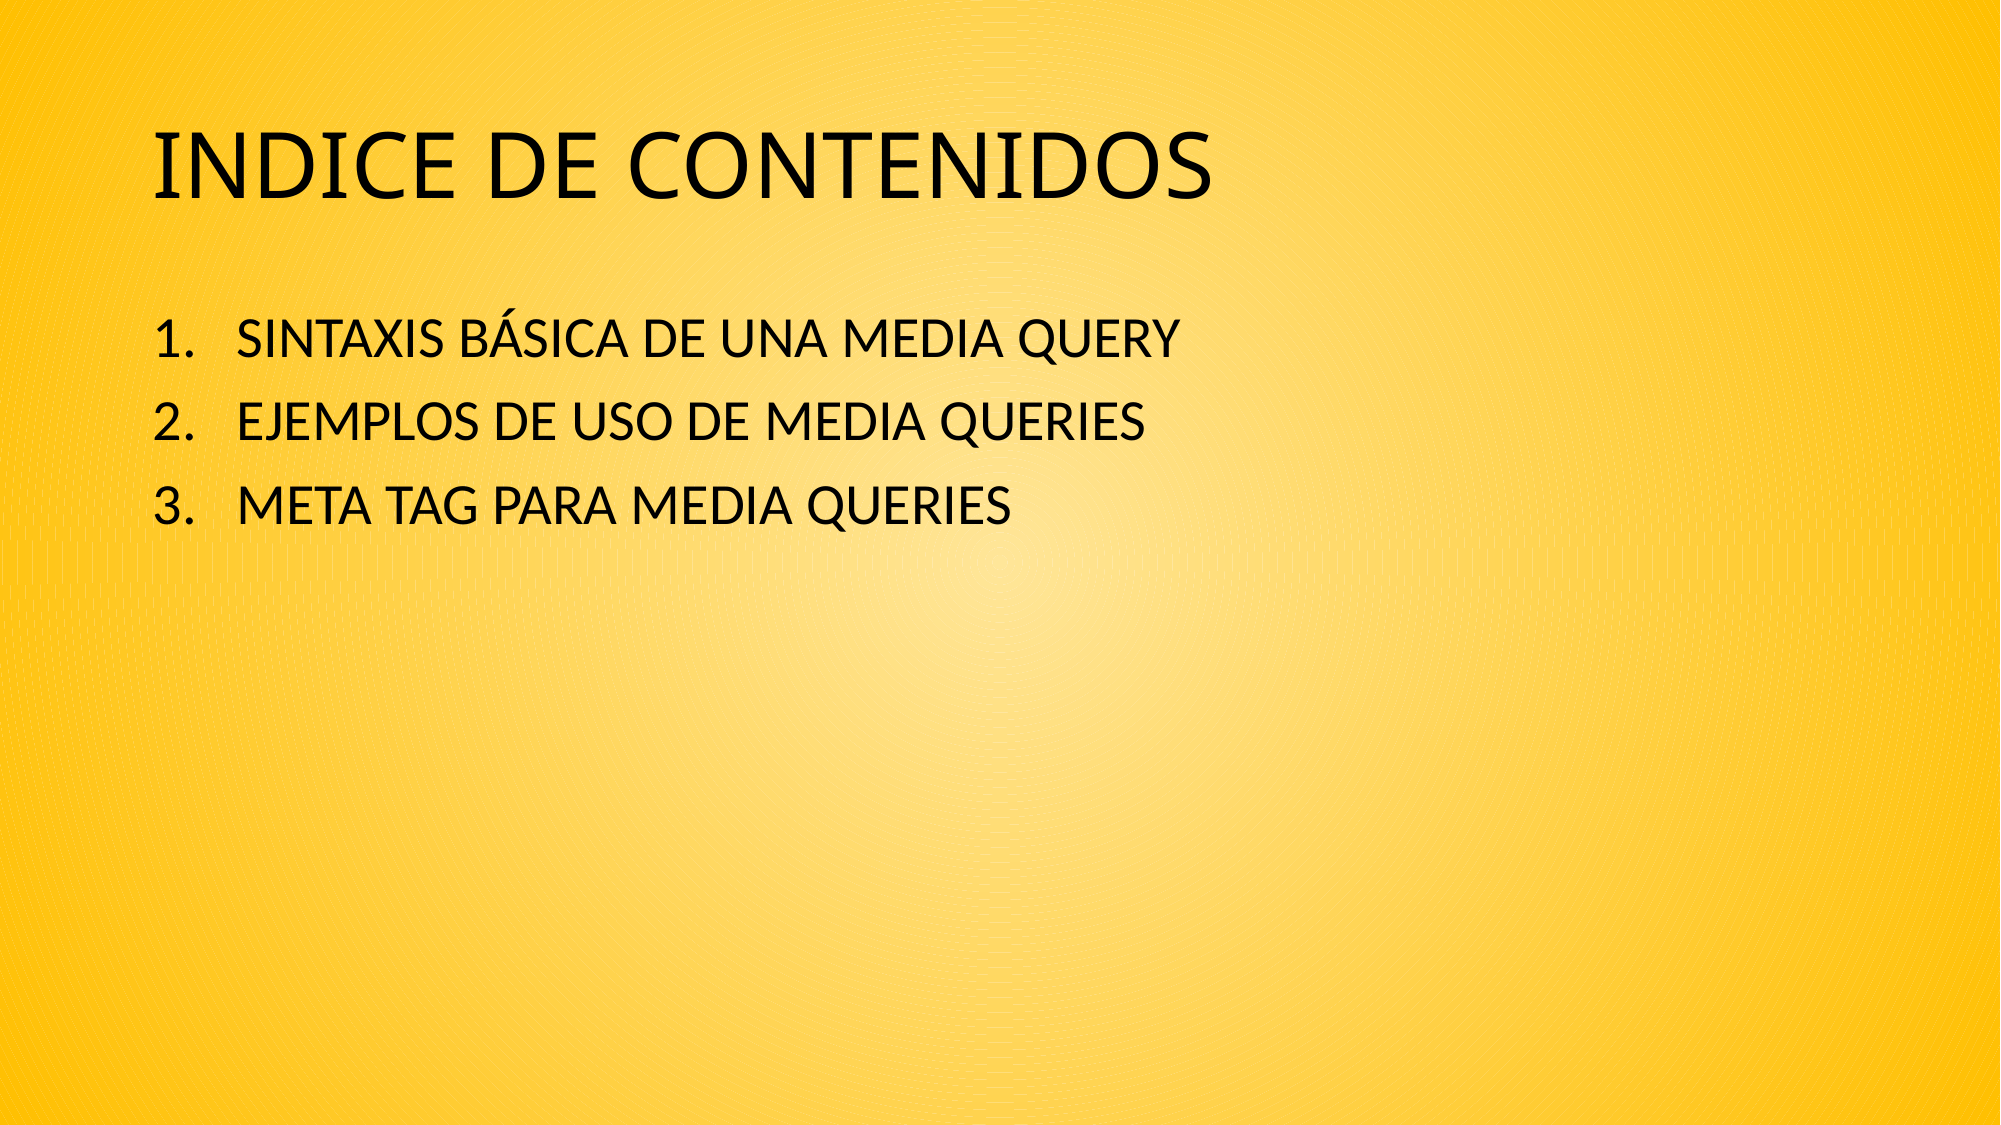

# INDICE DE CONTENIDOS
SINTAXIS BÁSICA DE UNA MEDIA QUERY
EJEMPLOS DE USO DE MEDIA QUERIES
META TAG PARA MEDIA QUERIES